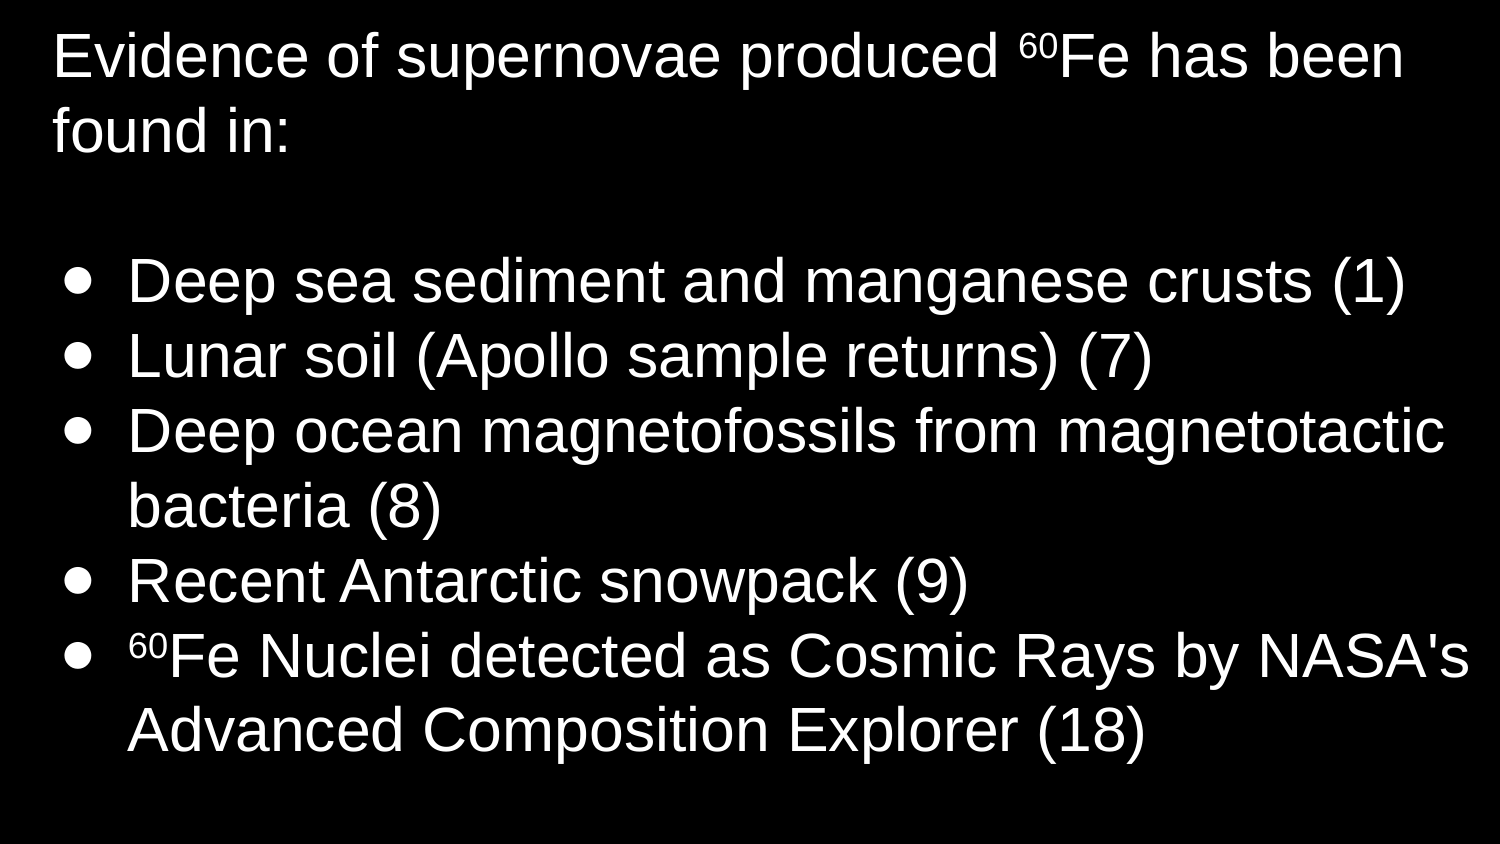

Evidence of supernovae produced 60Fe has been found in:
Deep sea sediment and manganese crusts (1)
Lunar soil (Apollo sample returns) (7)
Deep ocean magnetofossils from magnetotactic bacteria (8)
Recent Antarctic snowpack (9)
60Fe Nuclei detected as Cosmic Rays by NASA's Advanced Composition Explorer (18)